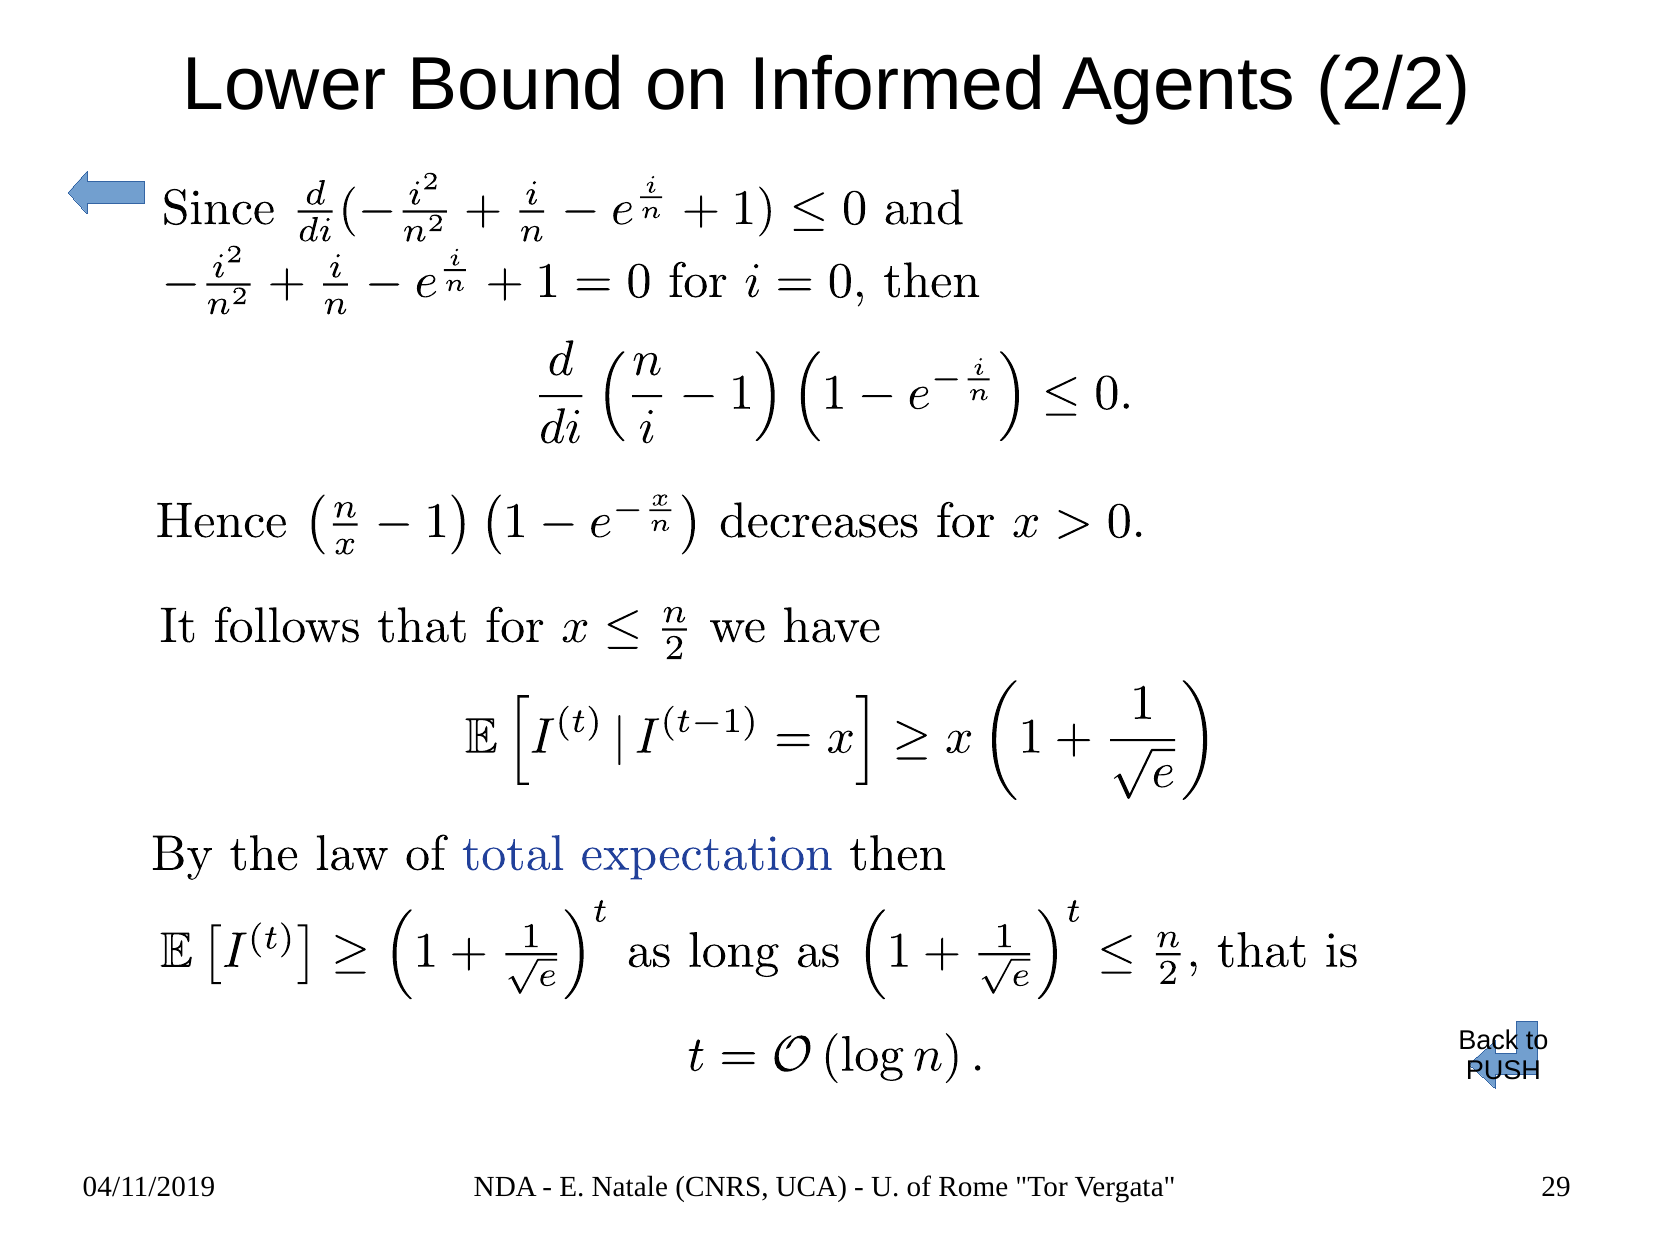

# Lower Bound on Informed Agents (2/2)
Back to
PUSH
04/11/2019
NDA - E. Natale (CNRS, UCA) - U. of Rome "Tor Vergata"
29